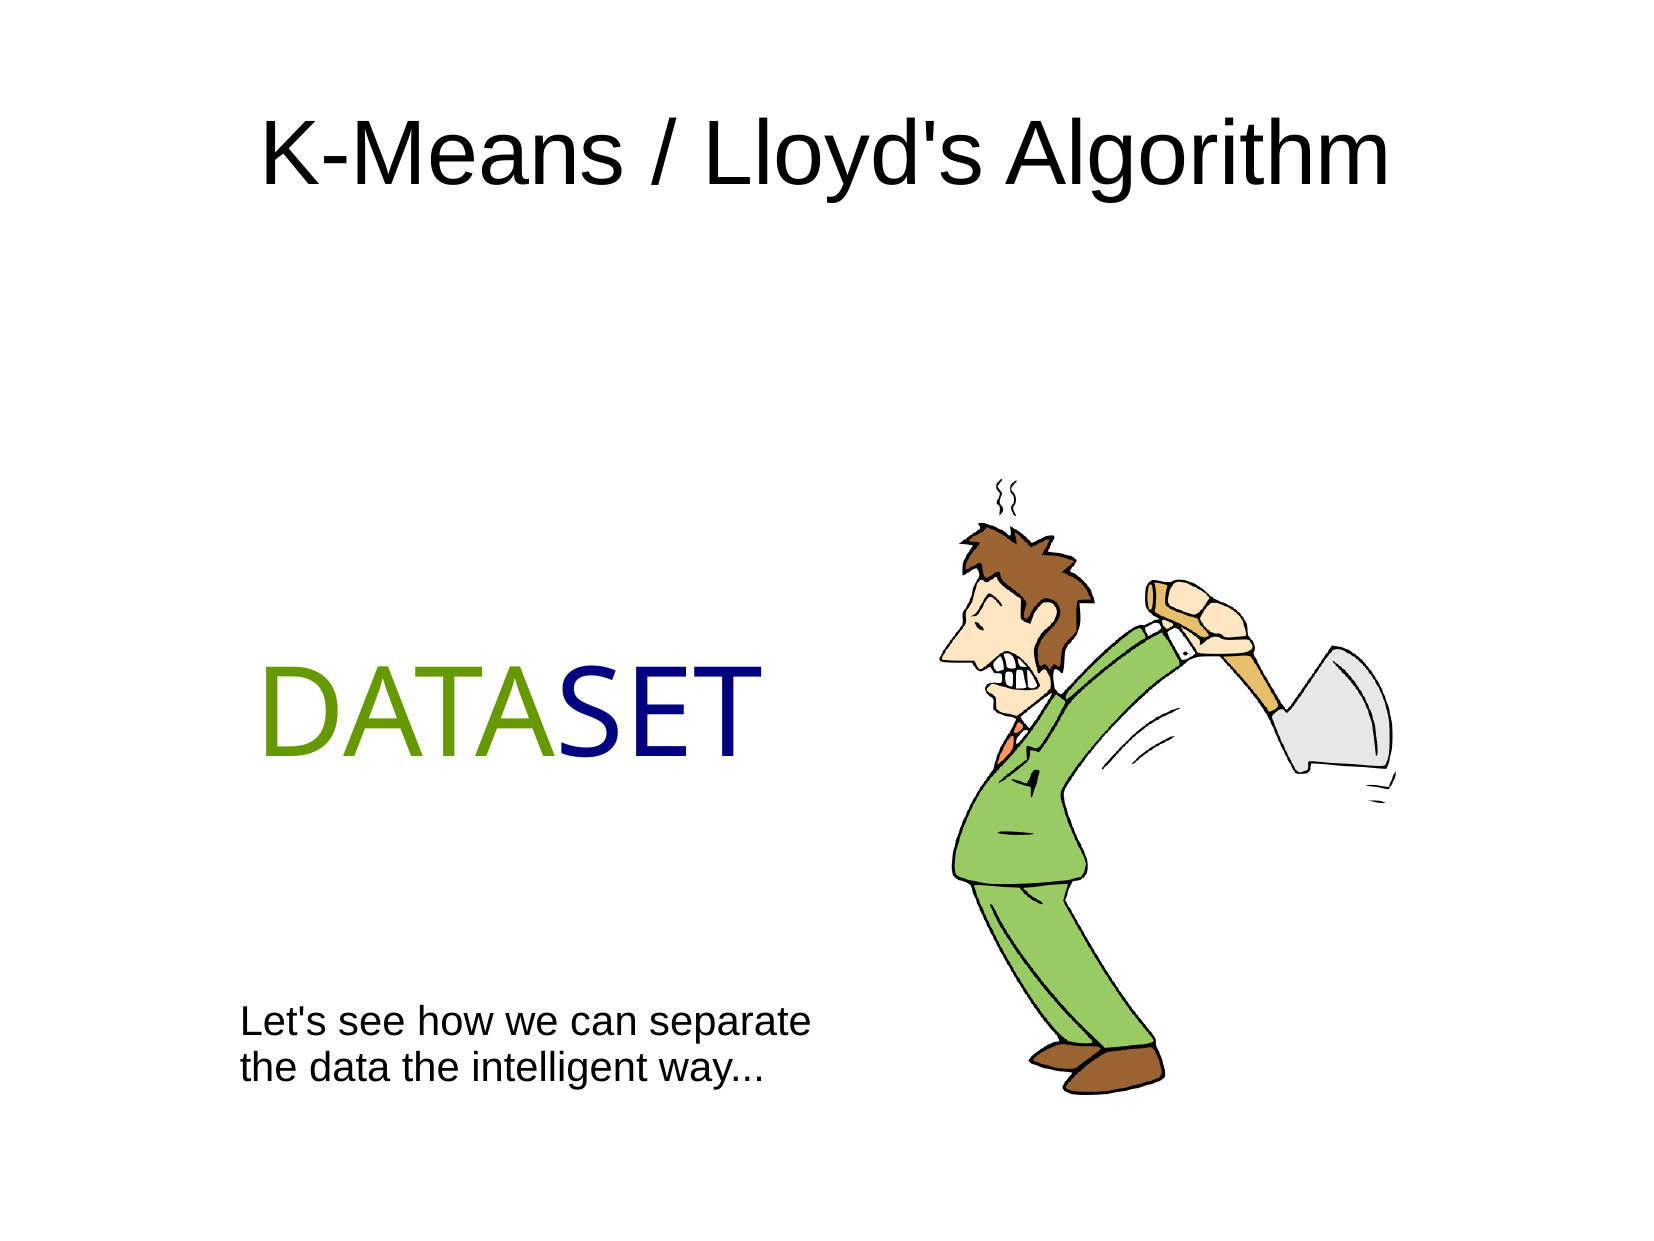

# K-Means / Lloyd's Algorithm
DATASET
Let's see how we can separate
the data the intelligent way...